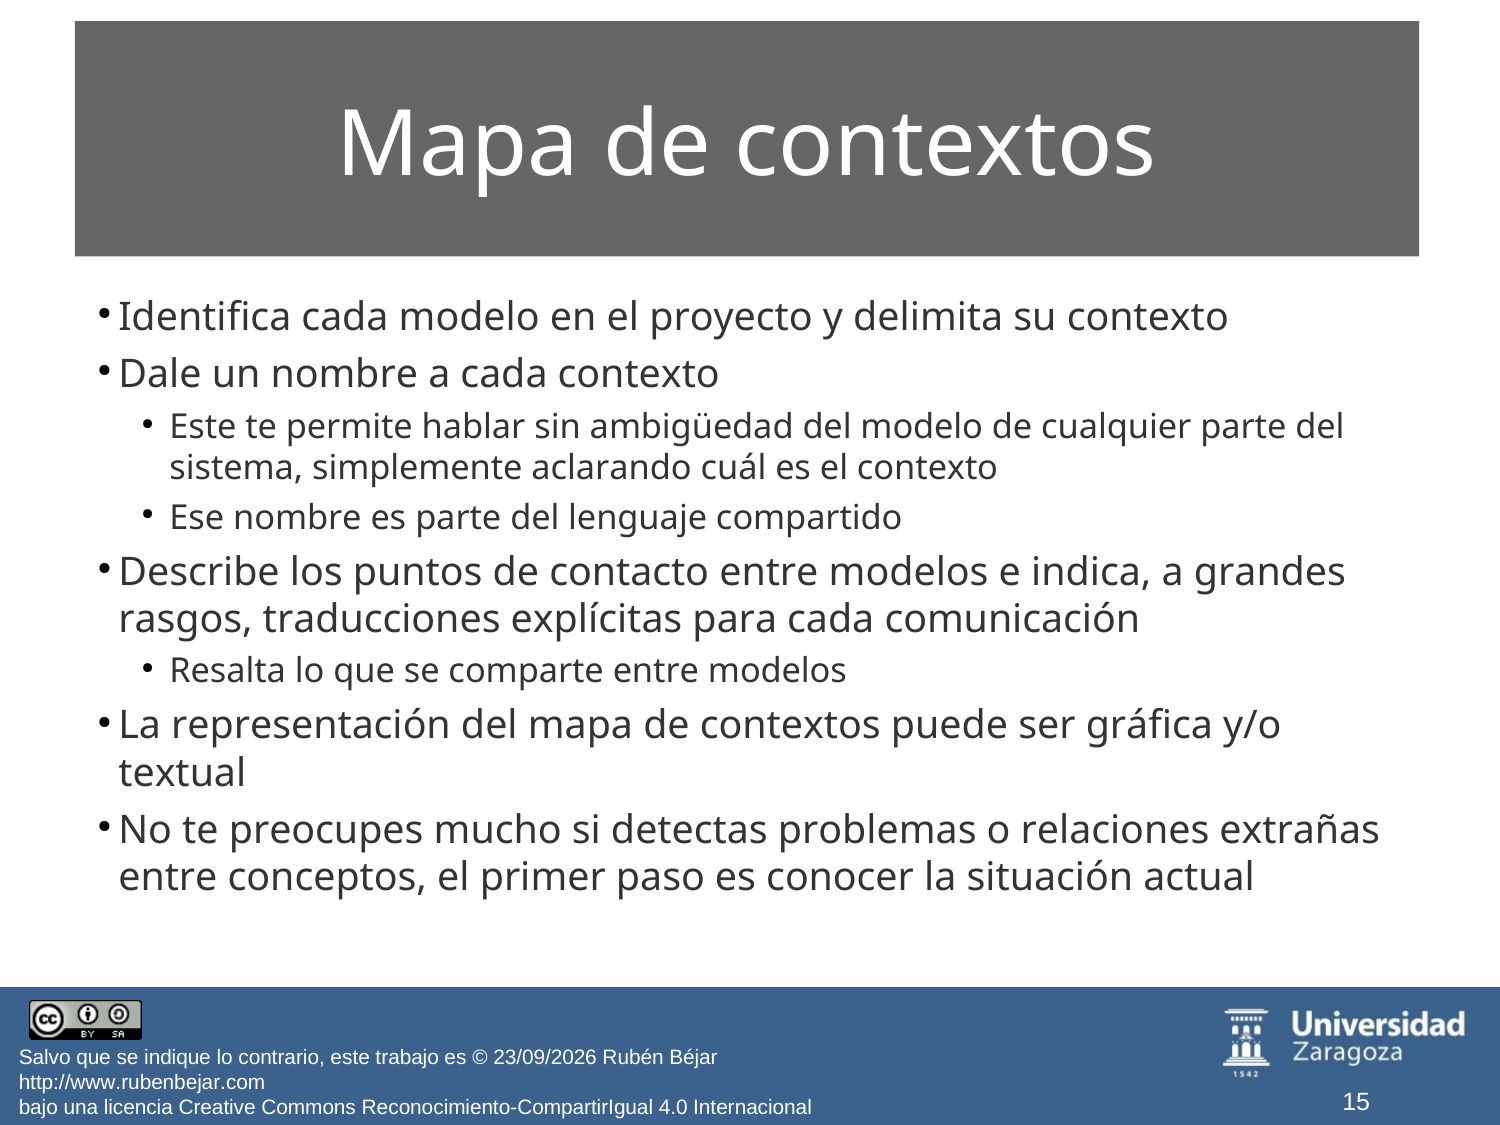

# Mapa de contextos
Identifica cada modelo en el proyecto y delimita su contexto
Dale un nombre a cada contexto
Este te permite hablar sin ambigüedad del modelo de cualquier parte del sistema, simplemente aclarando cuál es el contexto
Ese nombre es parte del lenguaje compartido
Describe los puntos de contacto entre modelos e indica, a grandes rasgos, traducciones explícitas para cada comunicación
Resalta lo que se comparte entre modelos
La representación del mapa de contextos puede ser gráfica y/o textual
No te preocupes mucho si detectas problemas o relaciones extrañas entre conceptos, el primer paso es conocer la situación actual